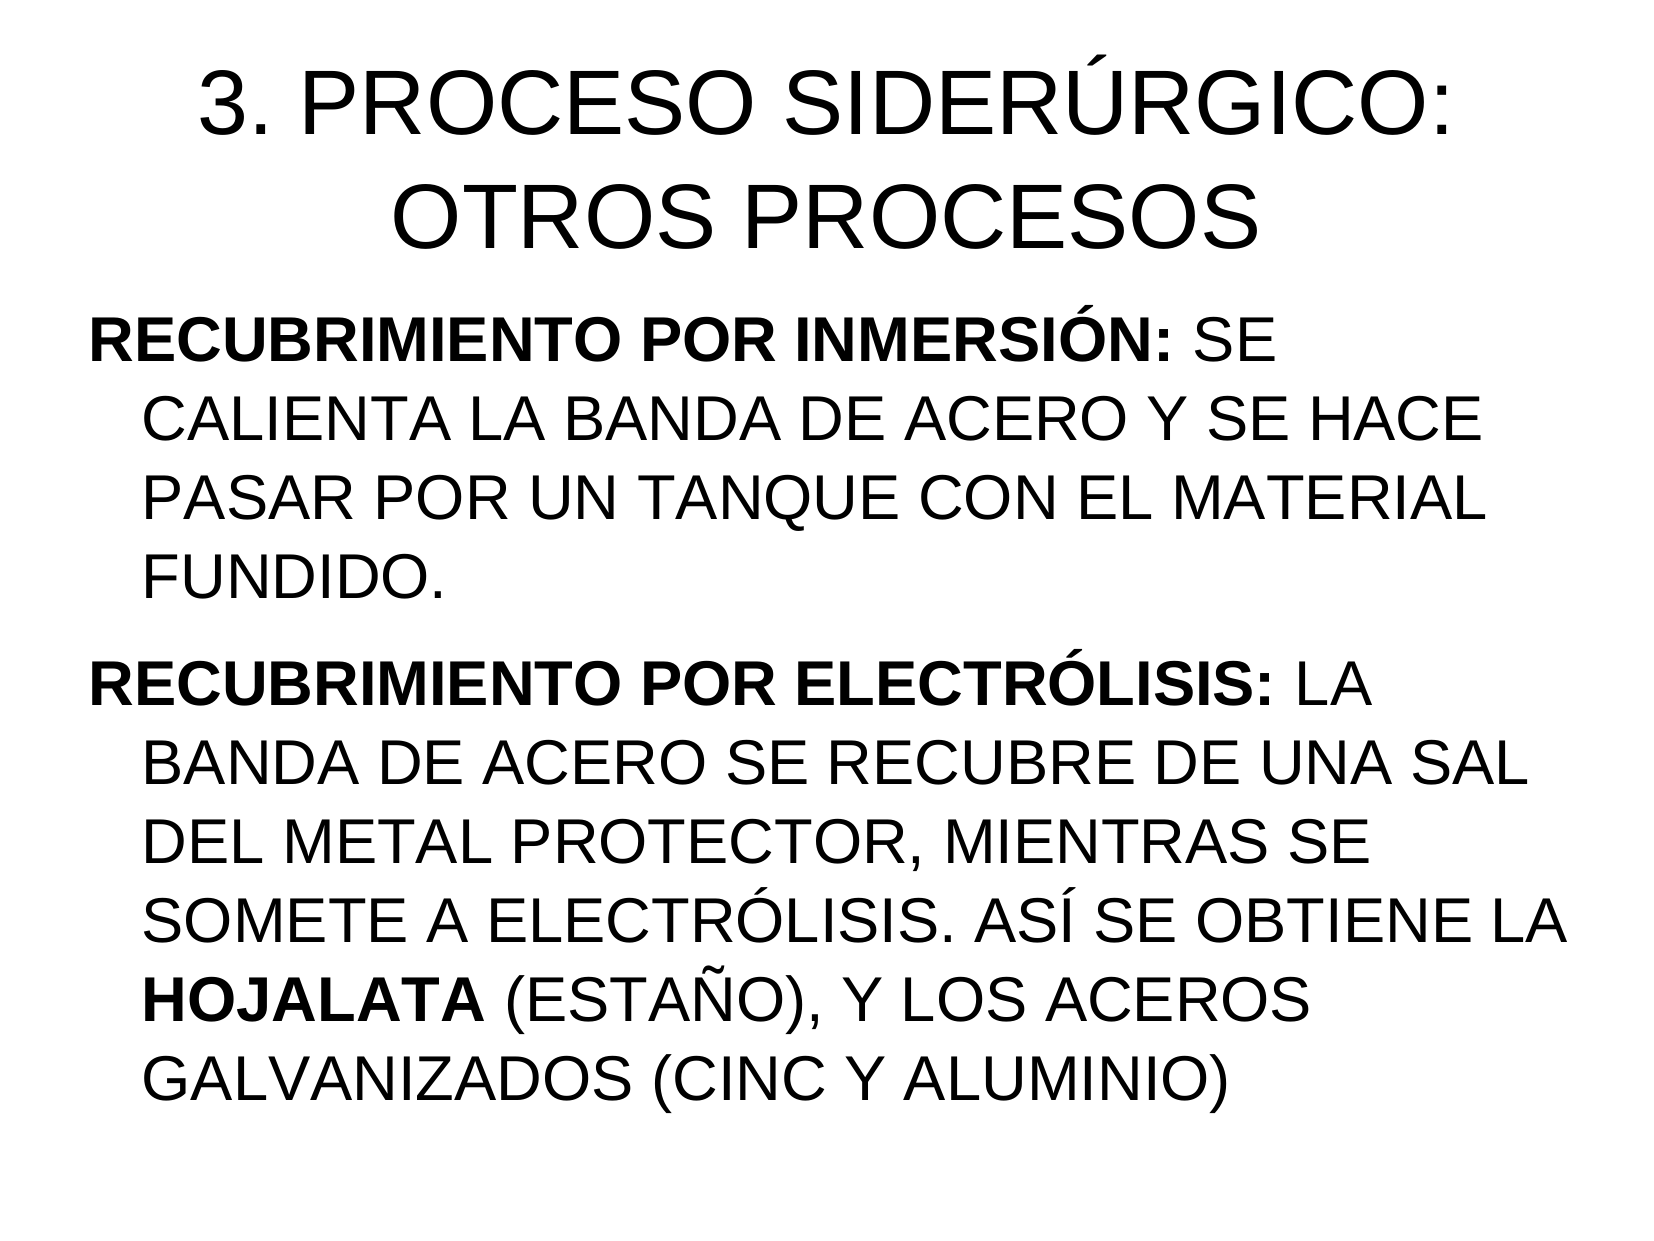

# 3. PROCESO SIDERÚRGICO: OTROS PROCESOS
RECUBRIMIENTO POR INMERSIÓN: SE CALIENTA LA BANDA DE ACERO Y SE HACE PASAR POR UN TANQUE CON EL MATERIAL FUNDIDO.
RECUBRIMIENTO POR ELECTRÓLISIS: LA BANDA DE ACERO SE RECUBRE DE UNA SAL DEL METAL PROTECTOR, MIENTRAS SE SOMETE A ELECTRÓLISIS. ASÍ SE OBTIENE LA HOJALATA (ESTAÑO), Y LOS ACEROS GALVANIZADOS (CINC Y ALUMINIO)